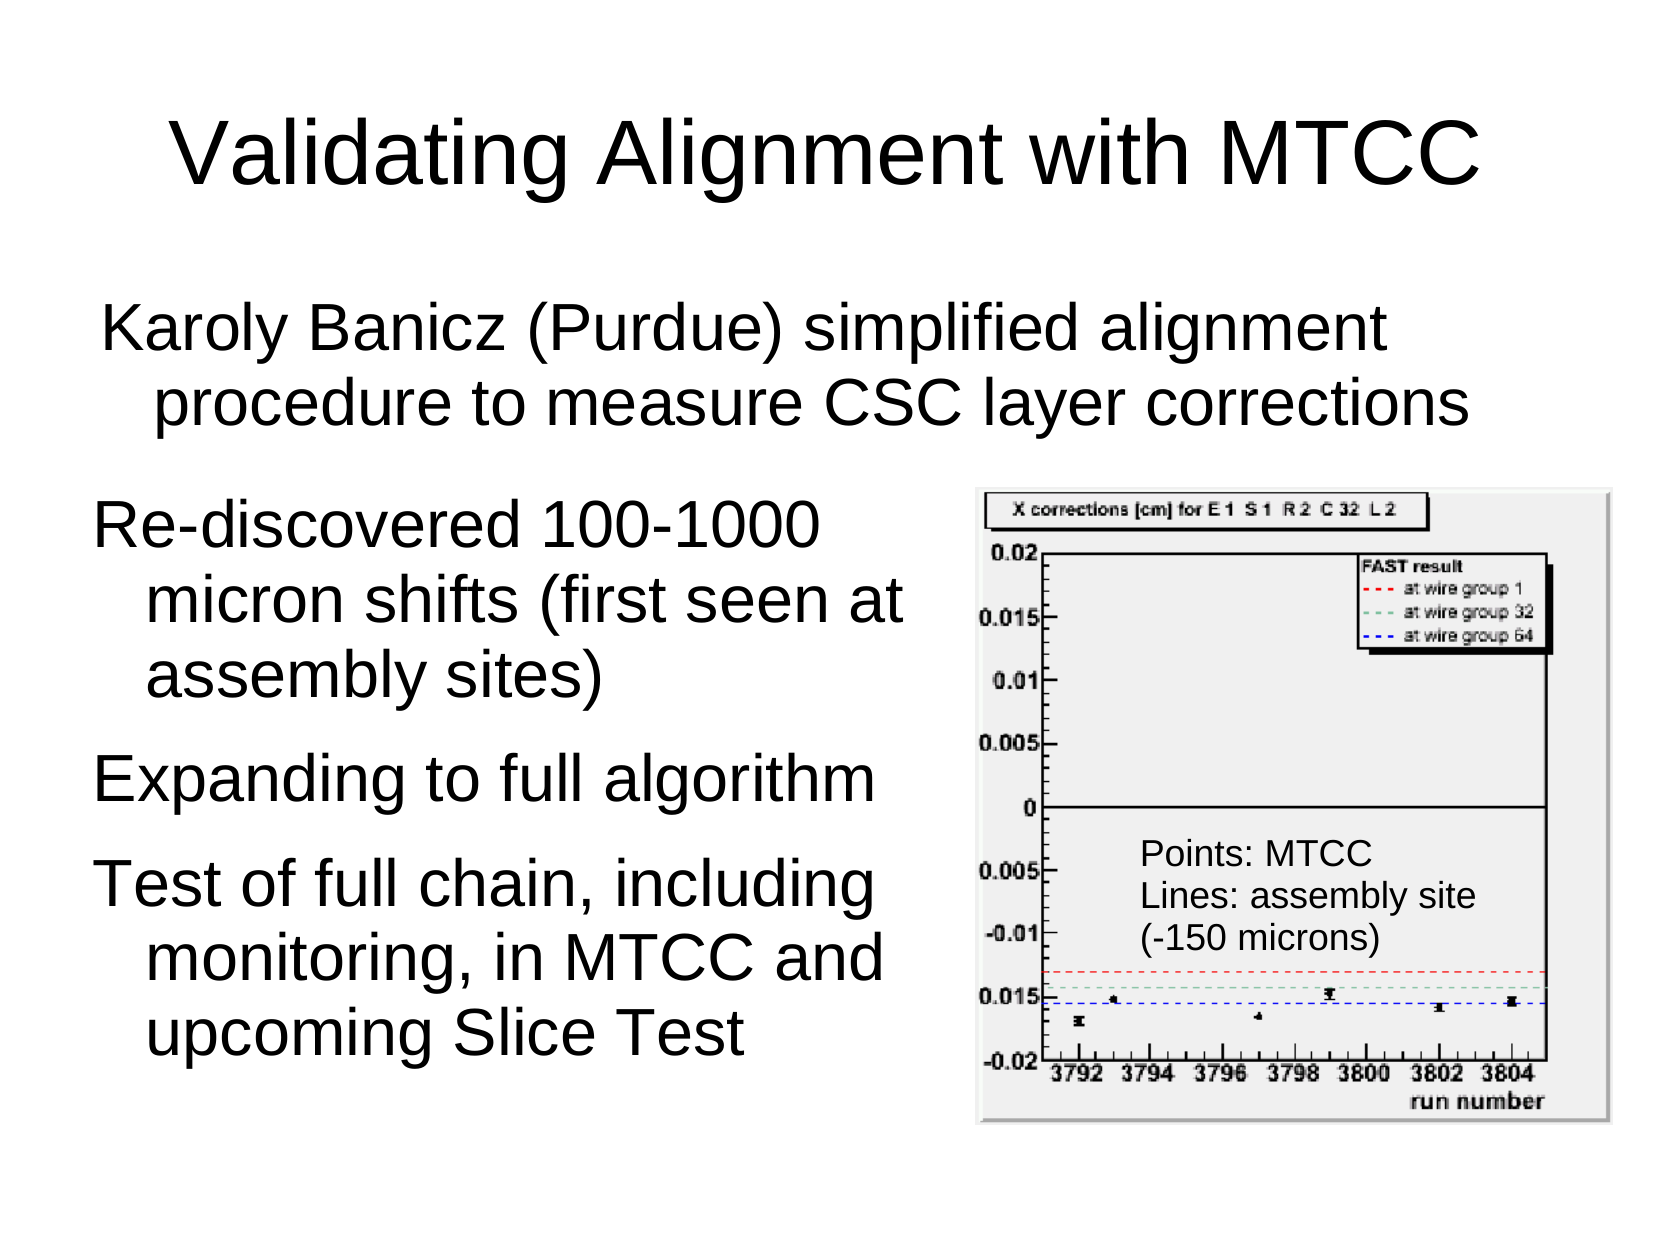

# Validating Alignment with MTCC
Karoly Banicz (Purdue) simplified alignment procedure to measure CSC layer corrections
Re-discovered 100-1000 micron shifts (first seen at assembly sites)
Expanding to full algorithm
Test of full chain, including monitoring, in MTCC and upcoming Slice Test
Points: MTCC
Lines: assembly site
(-150 microns)